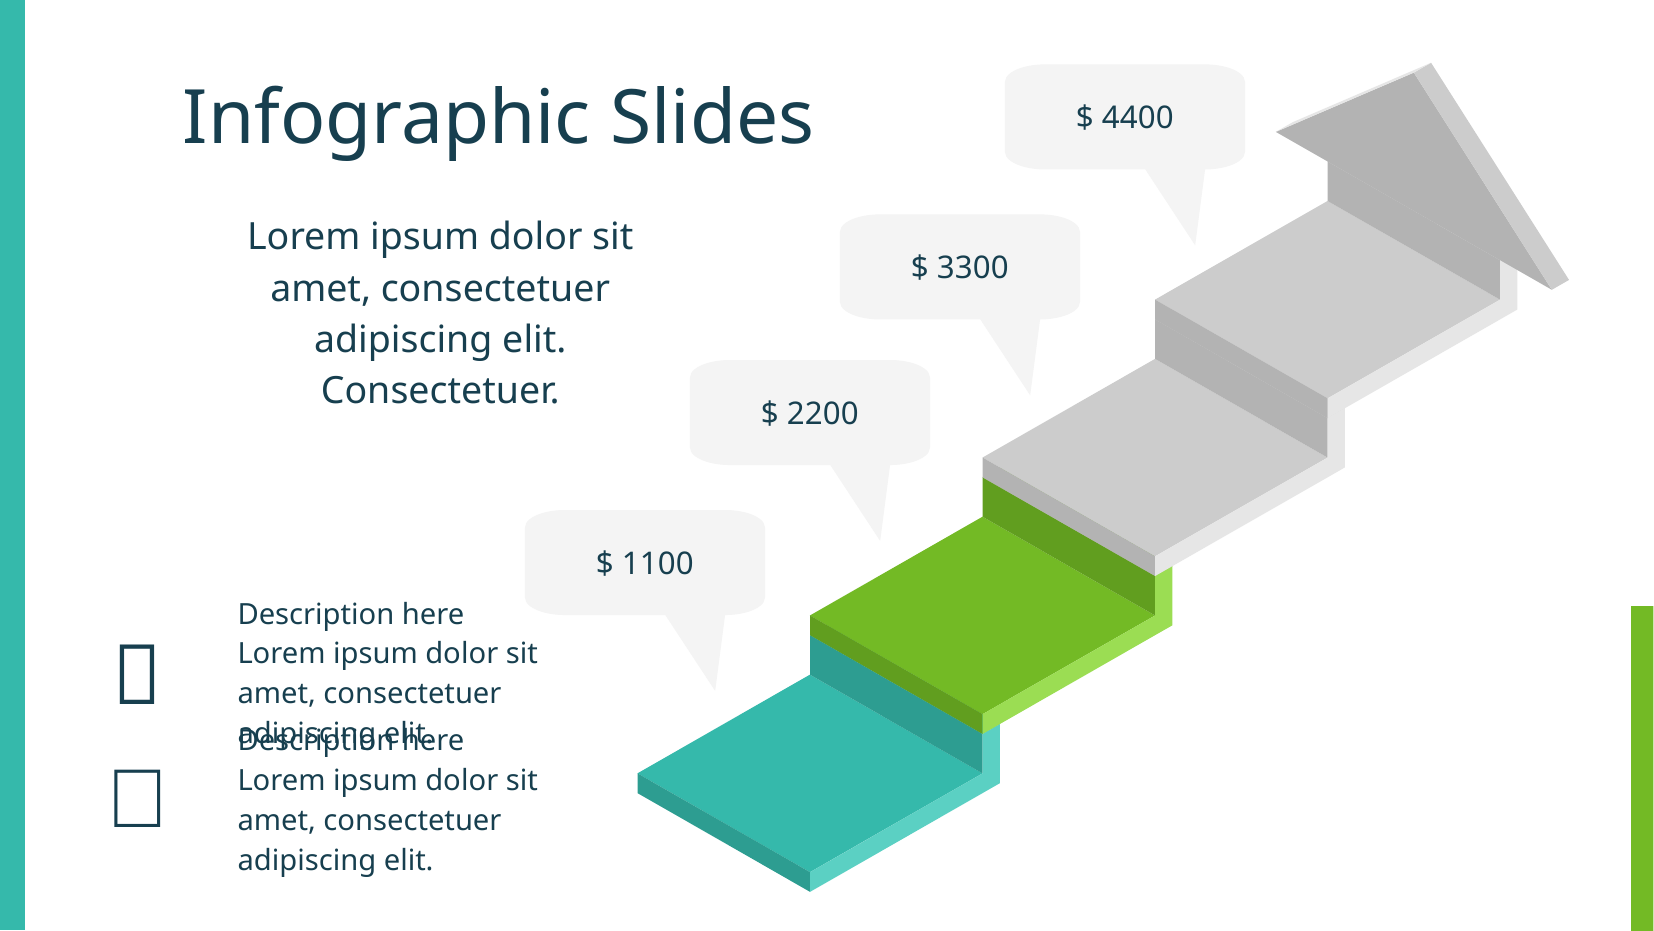

Infographic Slides
$ 4400
# Lorem ipsum dolor sit amet, consectetuer adipiscing elit. Consectetuer.
$ 3300
$ 2200
$ 1100
Description here
Lorem ipsum dolor sit amet, consectetuer adipiscing elit.

Description here
Lorem ipsum dolor sit amet, consectetuer adipiscing elit.
